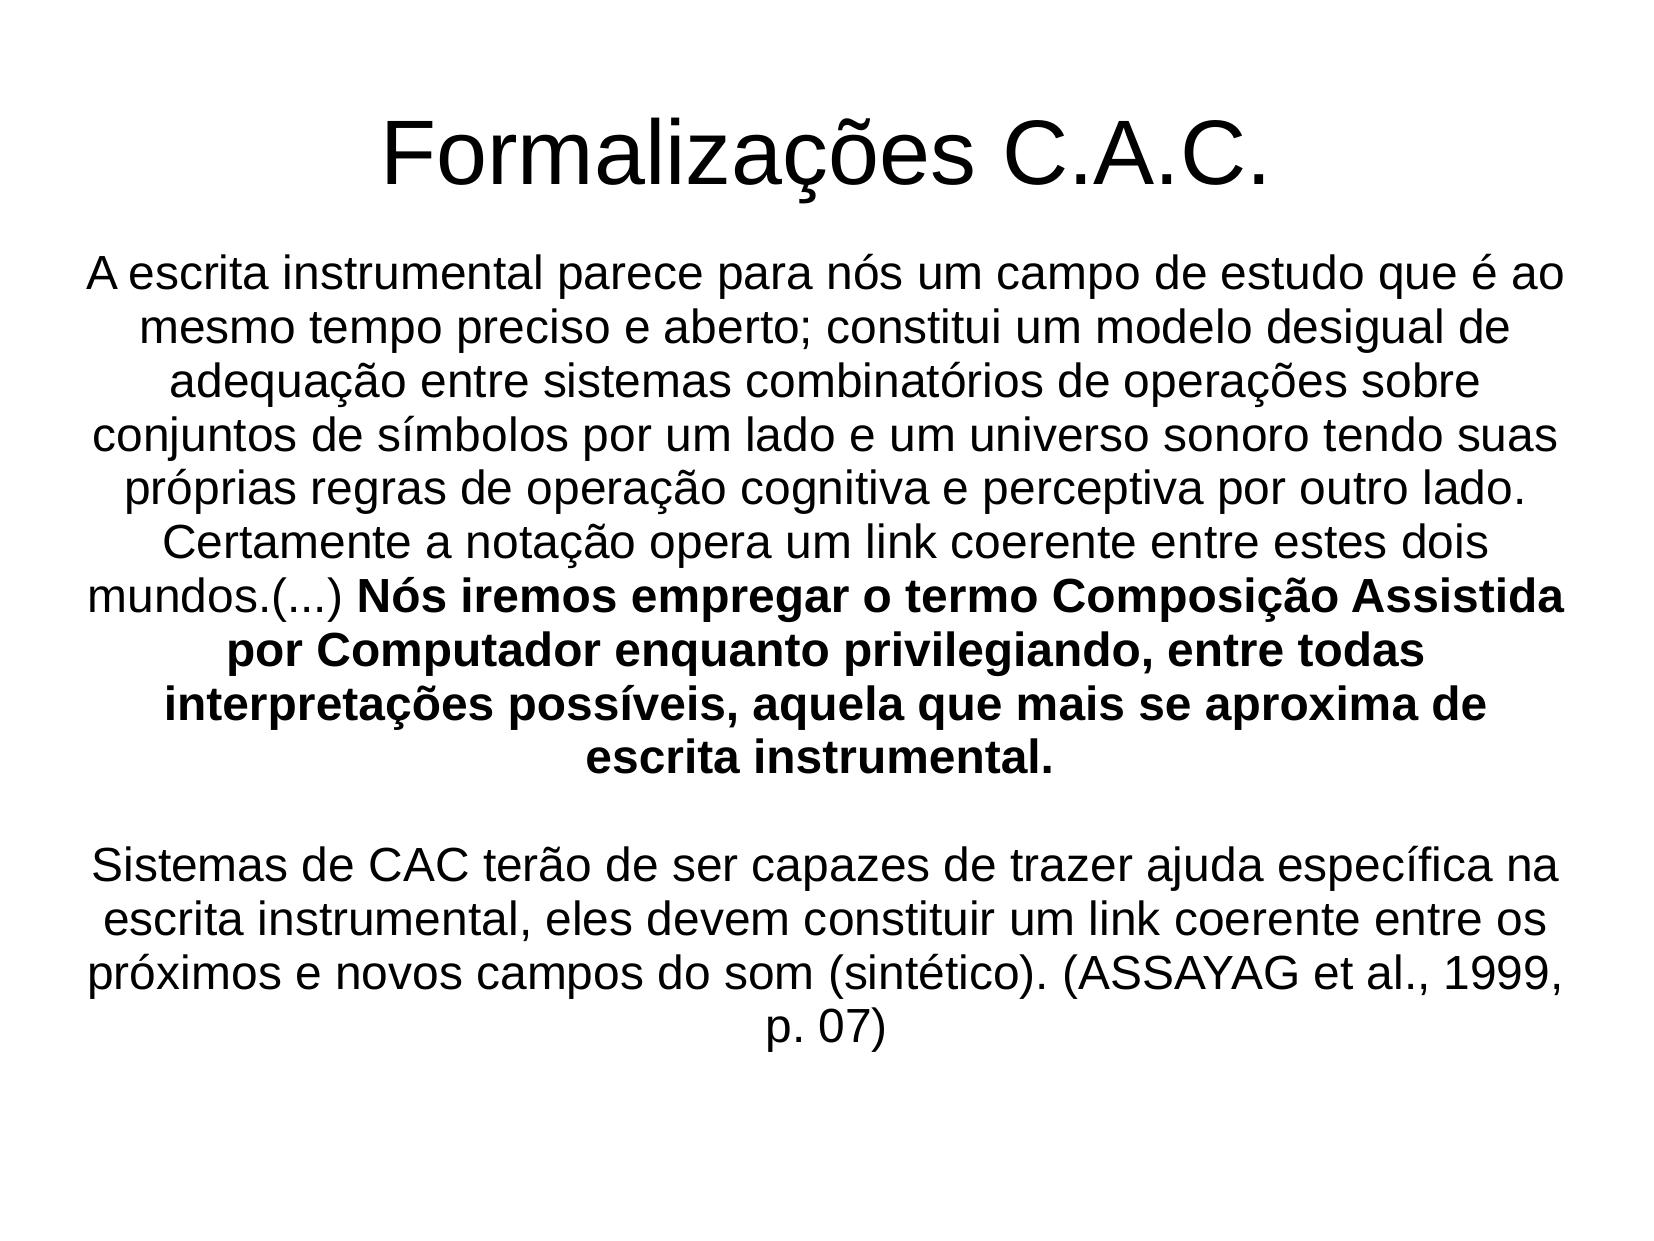

# Formalizações C.A.C.
A escrita instrumental parece para nós um campo de estudo que é ao
mesmo tempo preciso e aberto; constitui um modelo desigual de adequação entre sistemas combinatórios de operações sobre conjuntos de símbolos por um lado e um universo sonoro tendo suas próprias regras de operação cognitiva e perceptiva por outro lado. Certamente a notação opera um link coerente entre estes dois mundos.(...) Nós iremos empregar o termo Composição Assistida por Computador enquanto privilegiando, entre todas interpretações possíveis, aquela que mais se aproxima de escrita instrumental.
Sistemas de CAC terão de ser capazes de trazer ajuda específica na escrita instrumental, eles devem constituir um link coerente entre os próximos e novos campos do som (sintético). (ASSAYAG et al., 1999, p. 07)